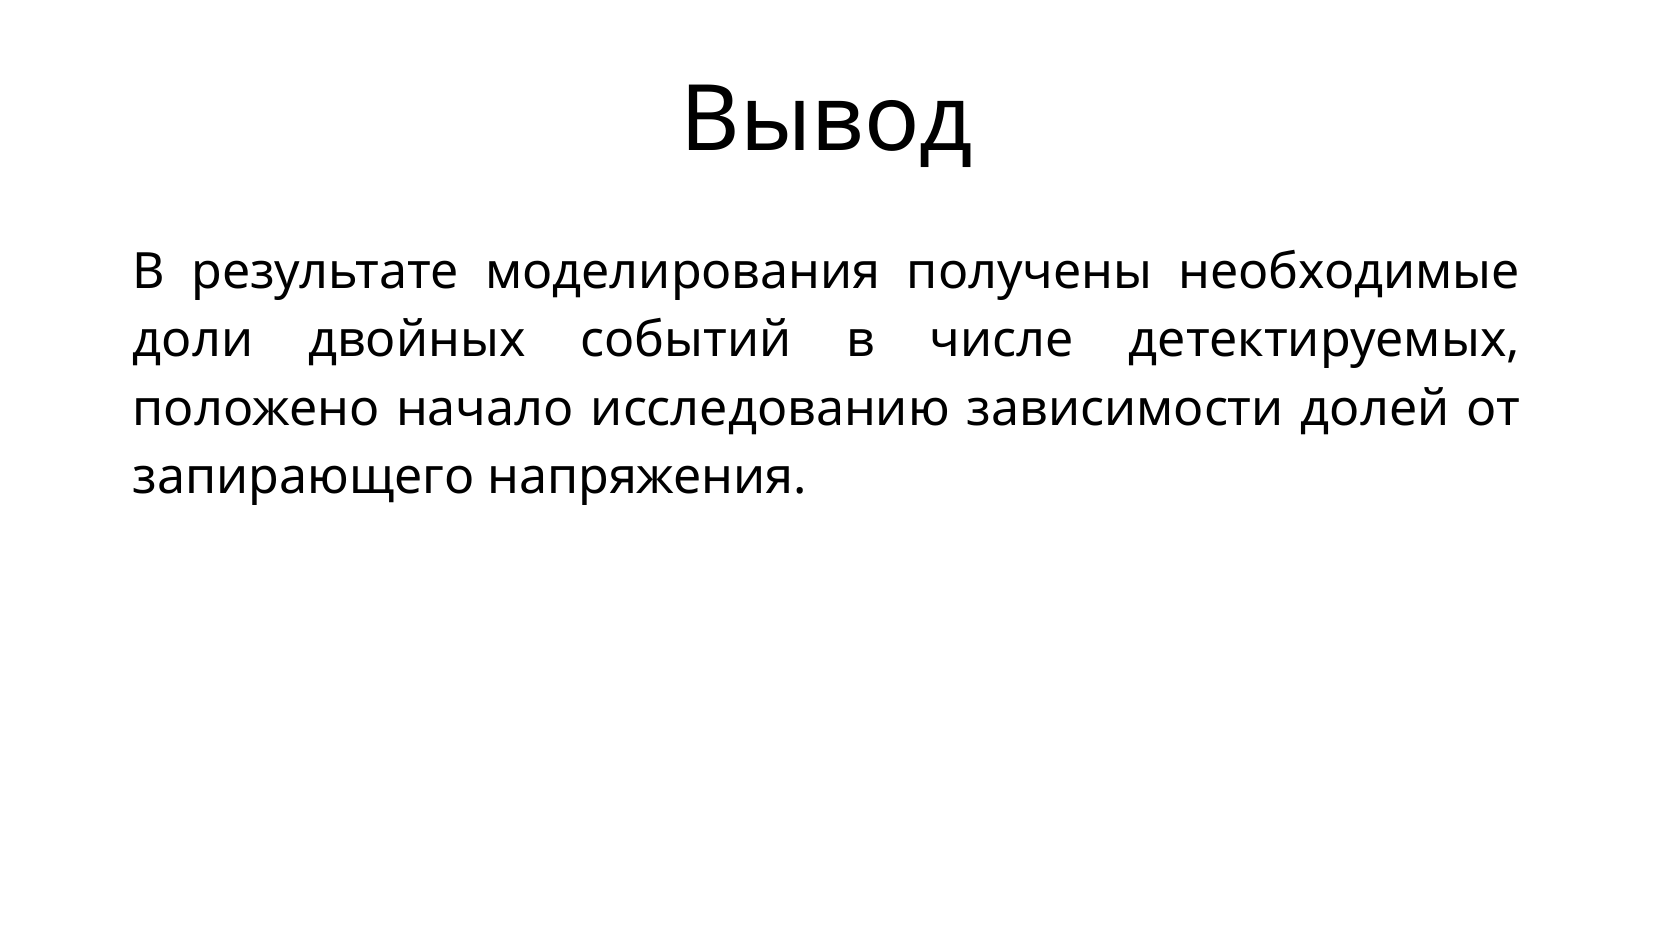

# Вывод
В результате моделирования получены необходимые доли двойных событий в числе детектируемых, положено начало исследованию зависимости долей от запирающего напряжения.